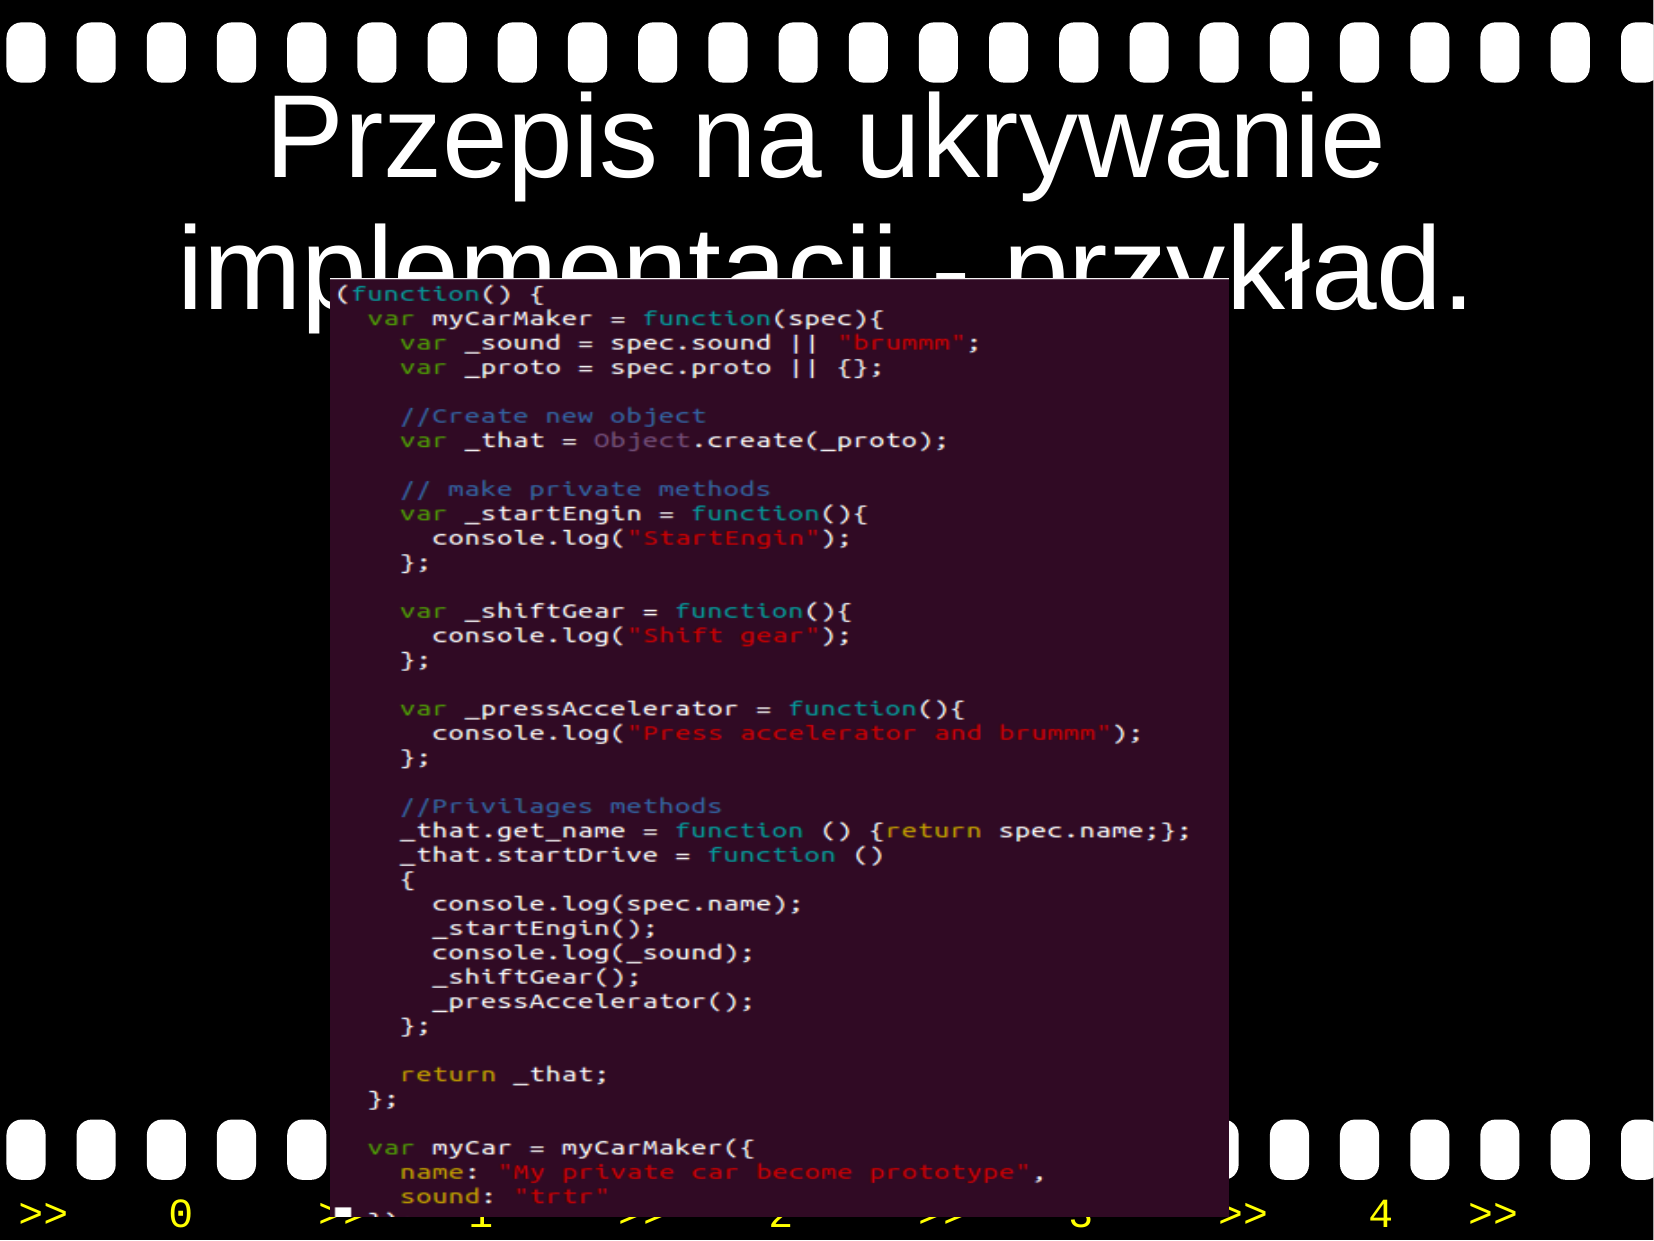

# Przepis na ukrywanie implementacji - przykład.